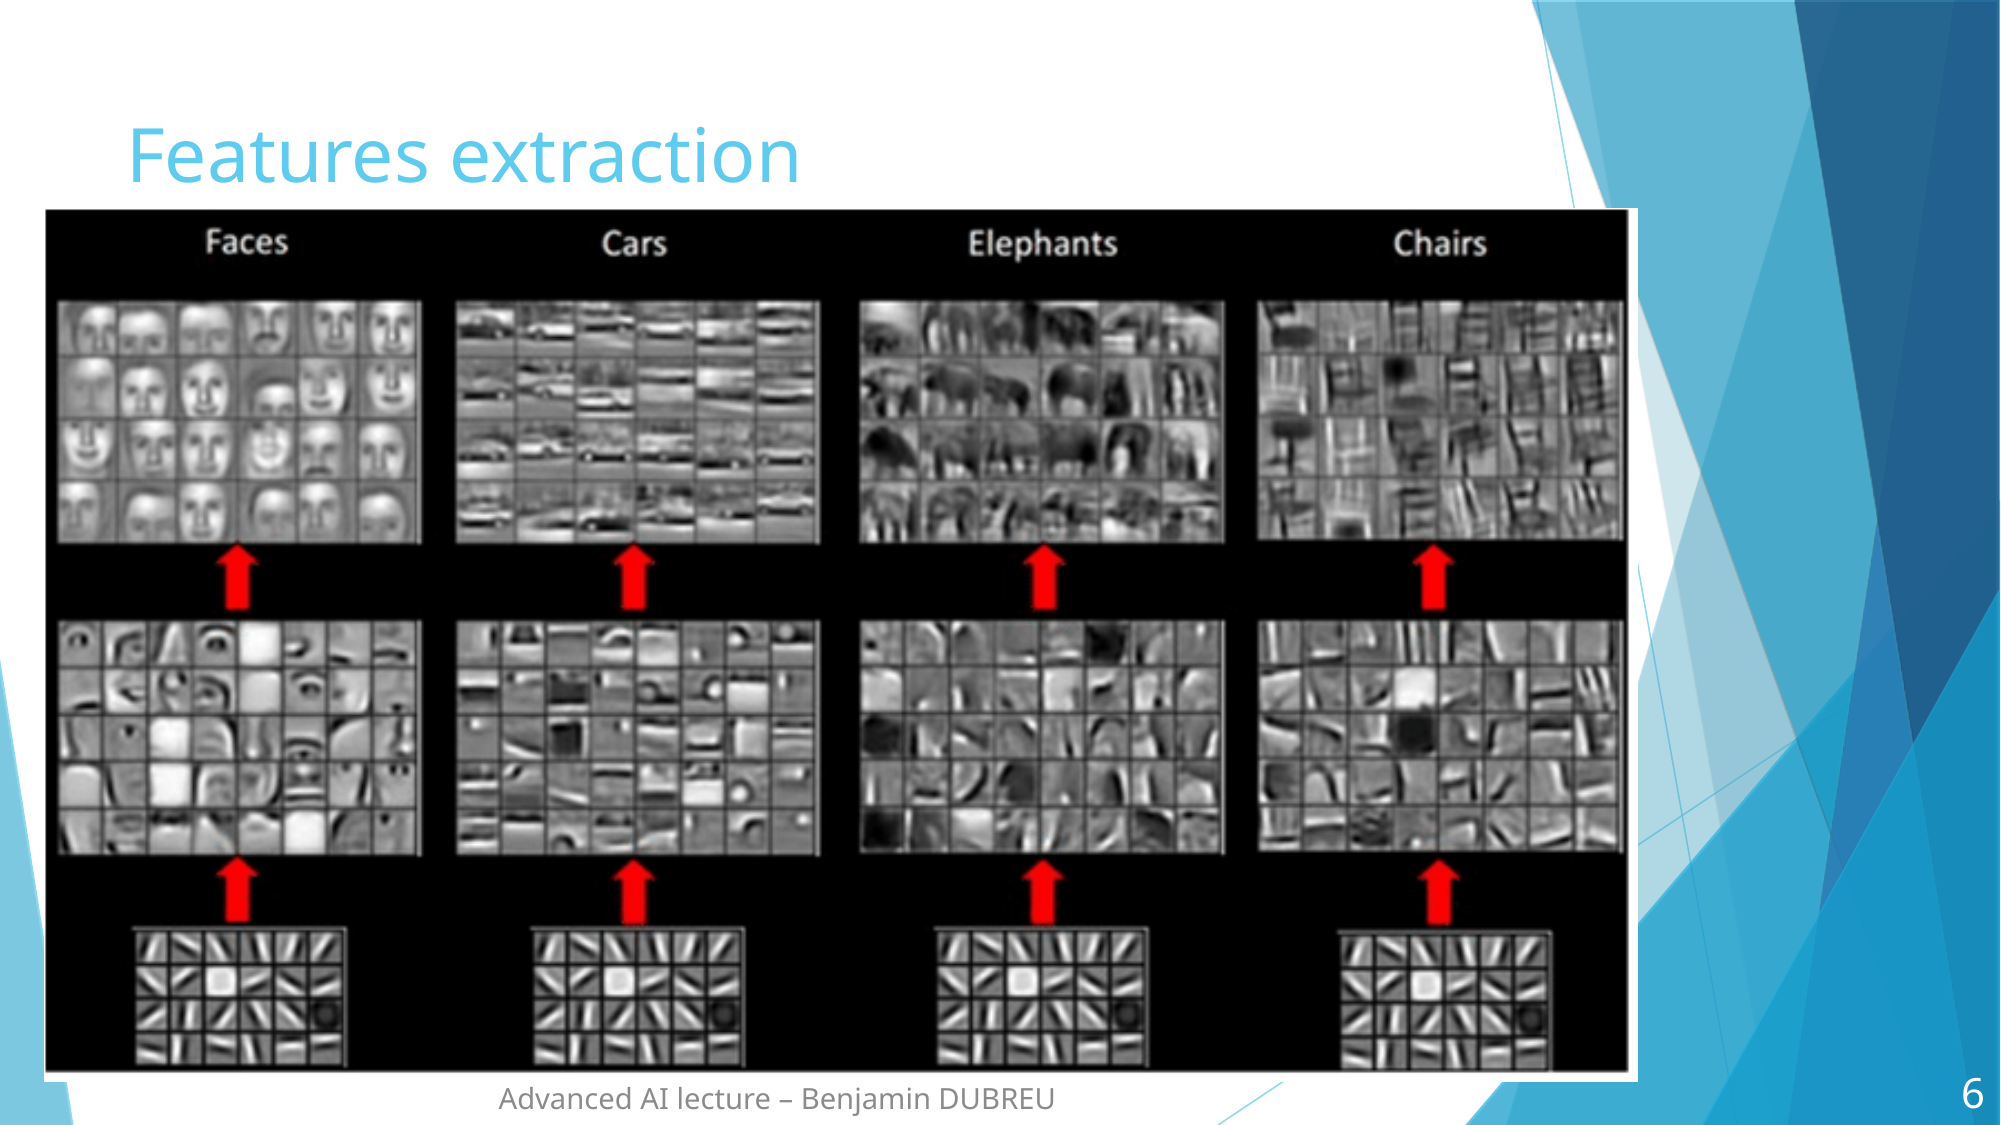

# Features extraction
3
Advanced AI lecture – Benjamin DUBREU